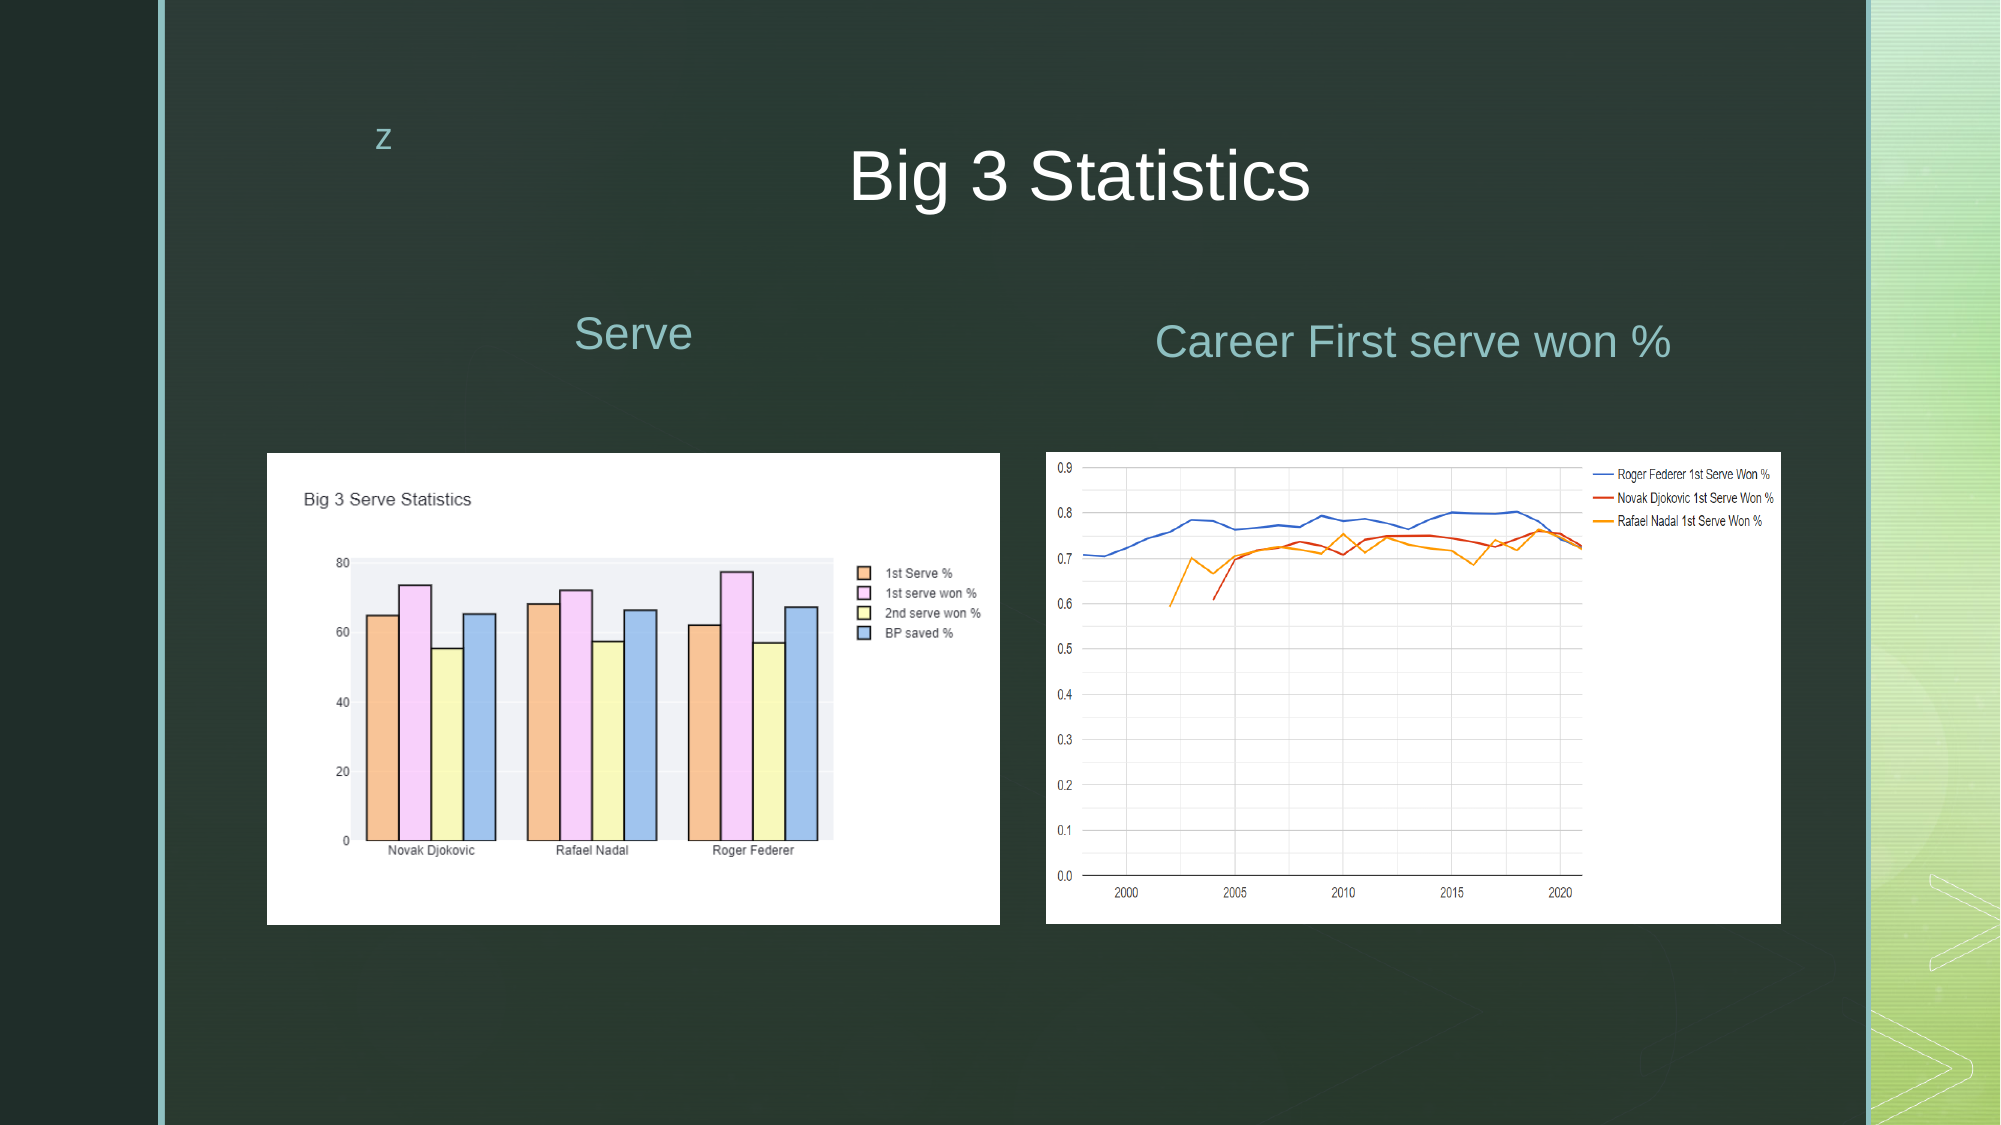

# Big 3 Statistics
Serve
Career First serve won %